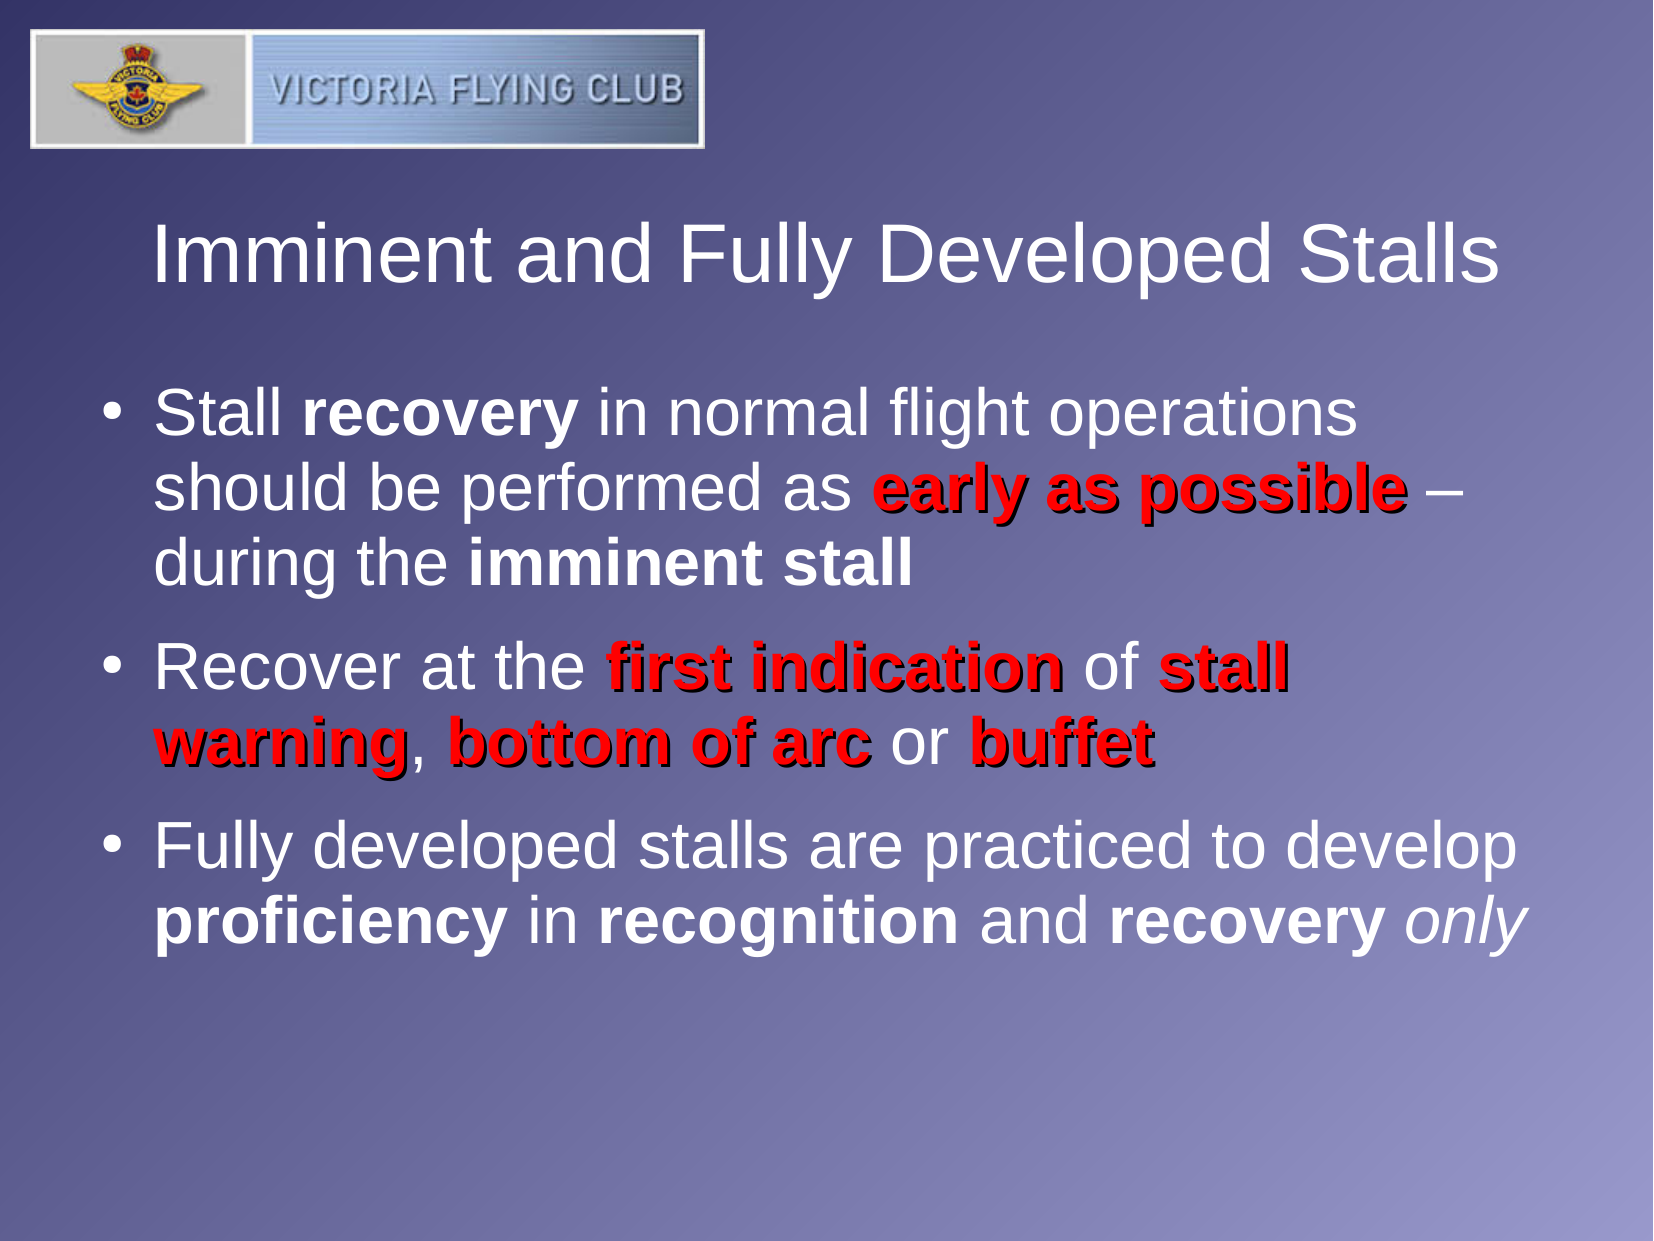

# Imminent and Fully Developed Stalls
Stall recovery in normal flight operations should be performed as early as possible – during the imminent stall
Recover at the first indication of stall warning, bottom of arc or buffet
Fully developed stalls are practiced to develop proficiency in recognition and recovery only